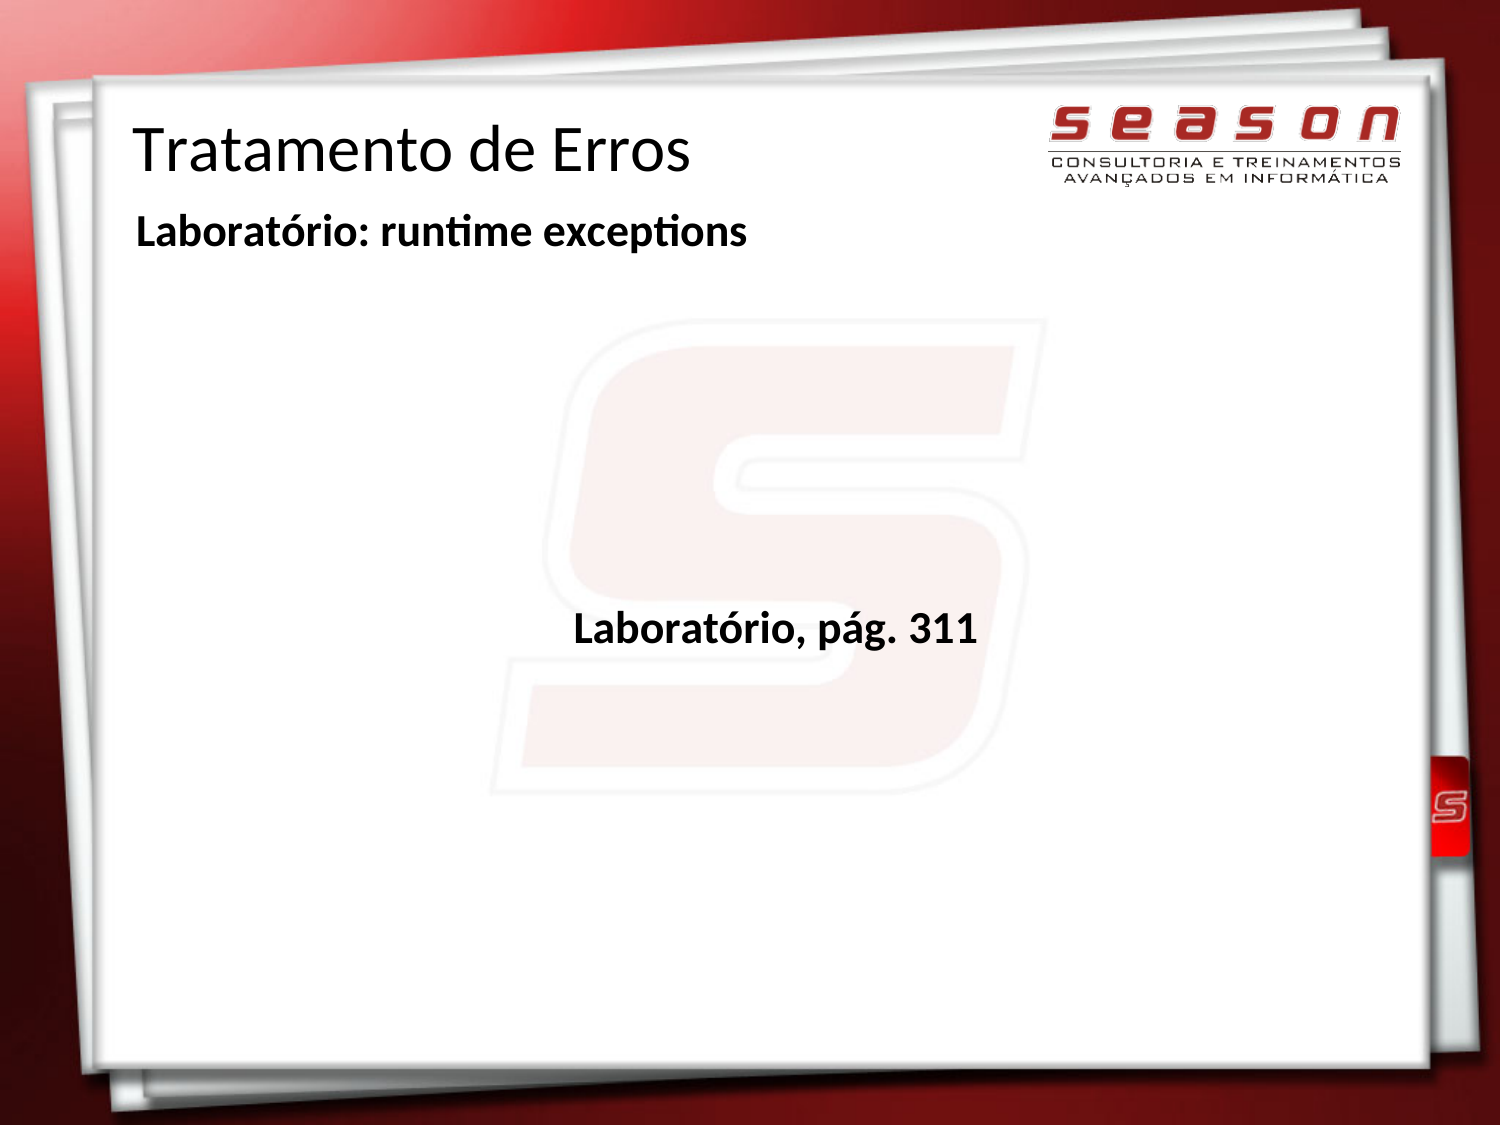

# Tratamento de Erros
Laboratório: runtime exceptions
Laboratório, pág. 311